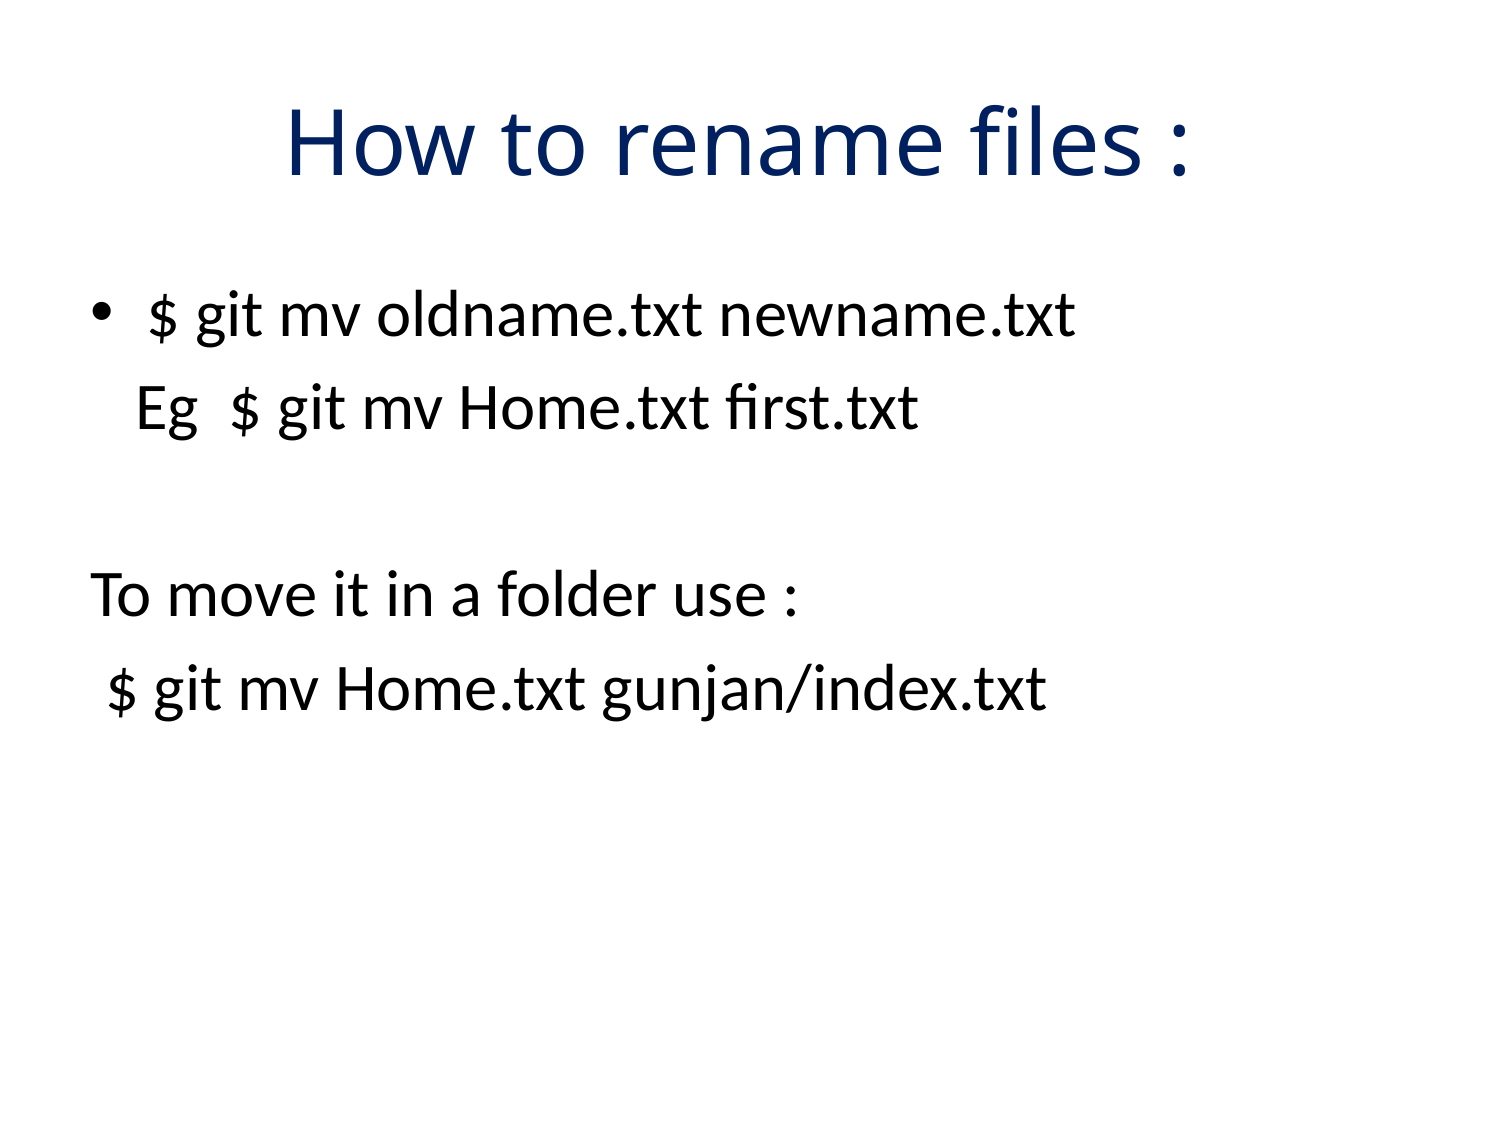

# How to rename files :
$ git mv oldname.txt newname.txt
 Eg $ git mv Home.txt first.txt
To move it in a folder use :
 $ git mv Home.txt gunjan/index.txt